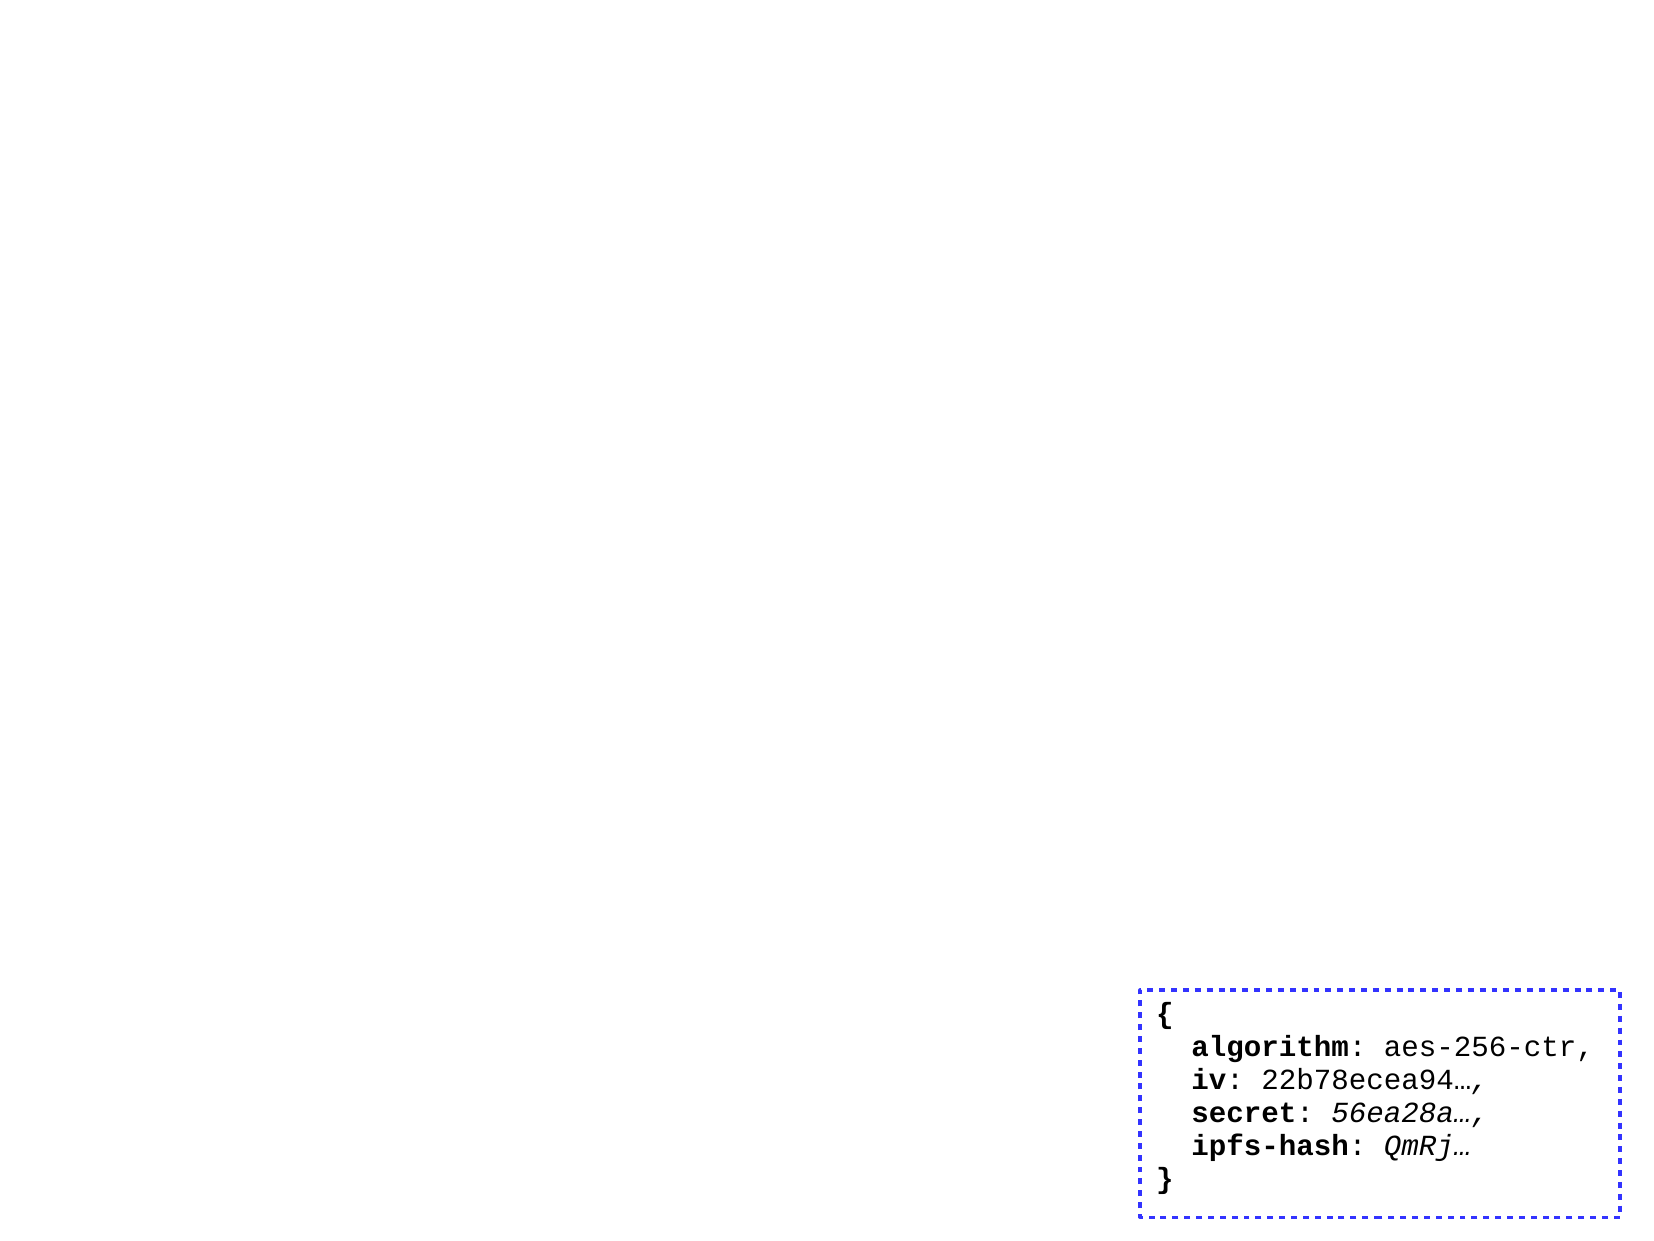

{
 algorithm: aes-256-ctr,
 iv: 22b78ecea94…,
 secret: 56ea28a…,
 ipfs-hash: QmRj…
}